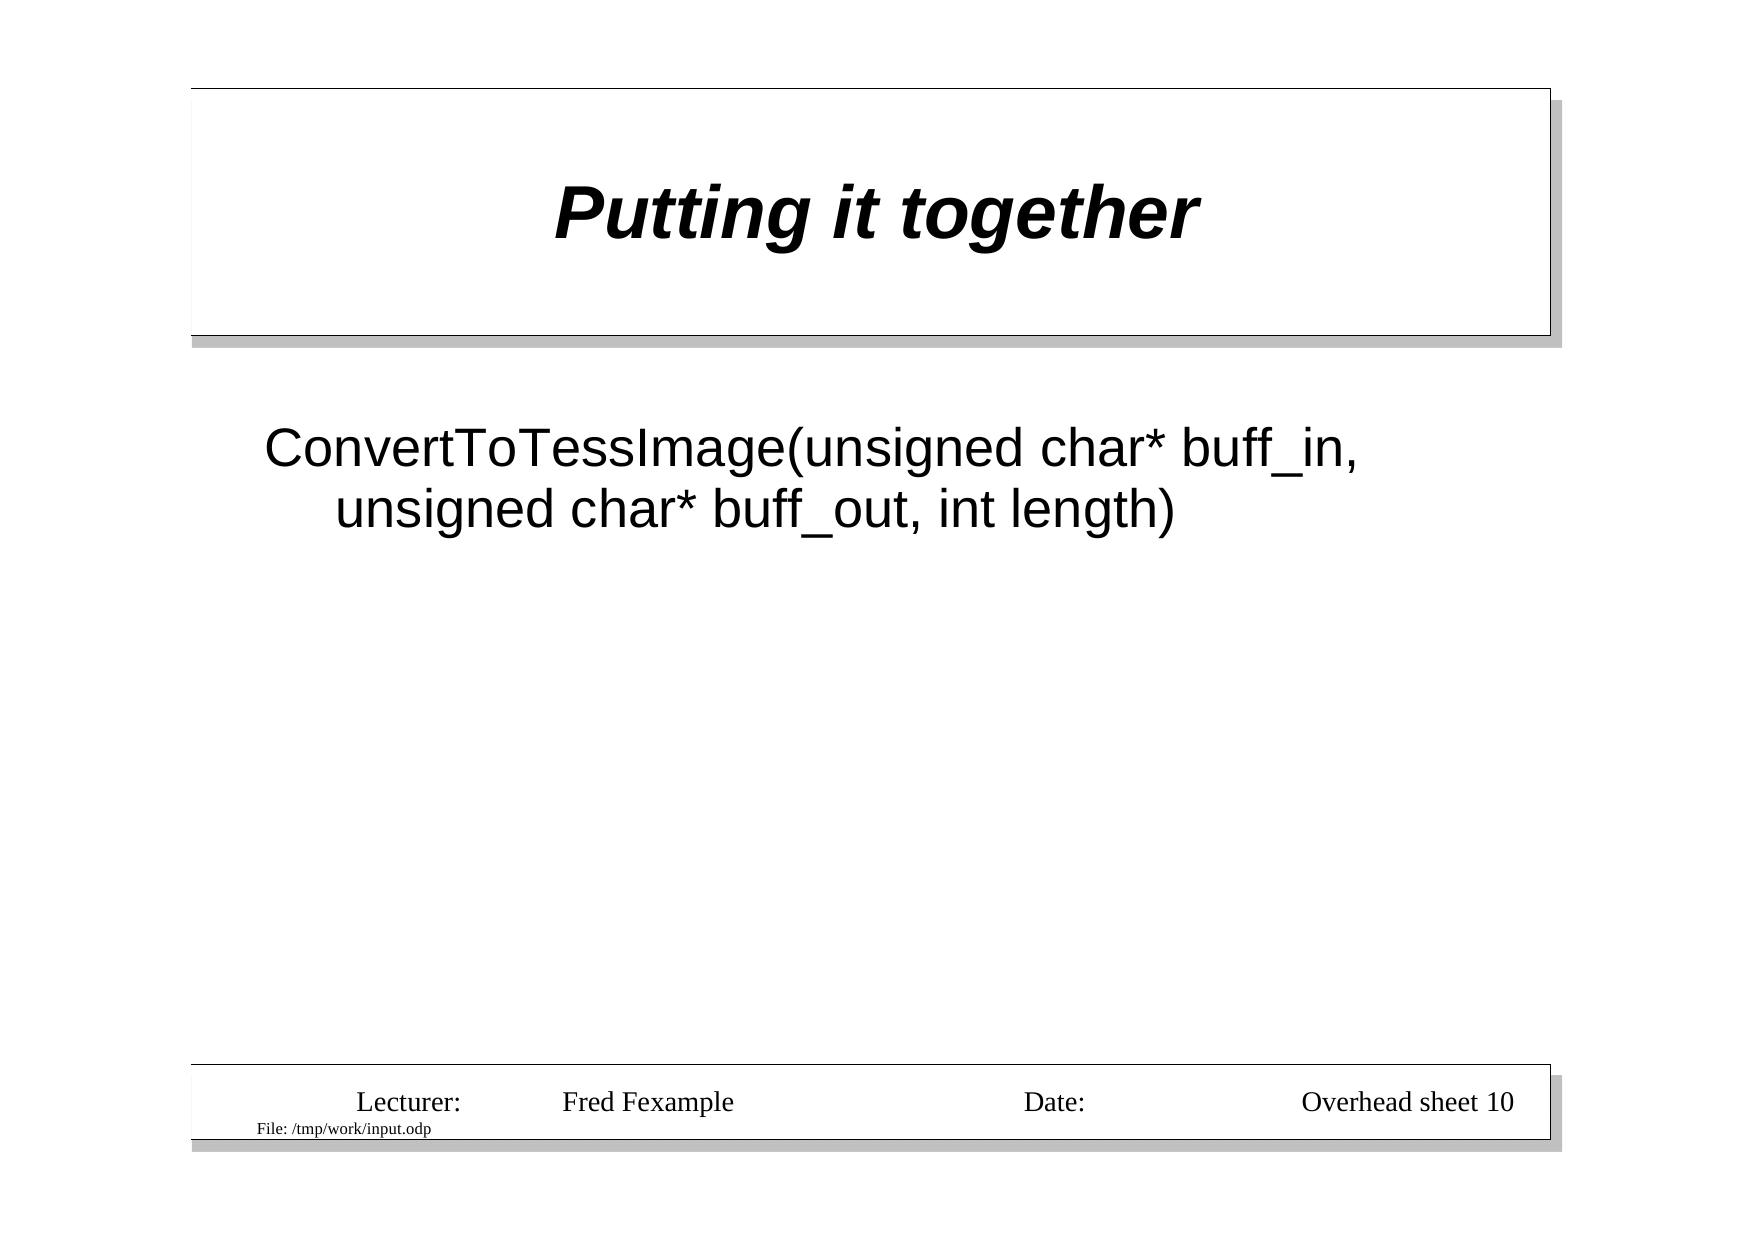

# Putting it together
ConvertToTessImage(unsigned char* buff_in, unsigned char* buff_out, int length)